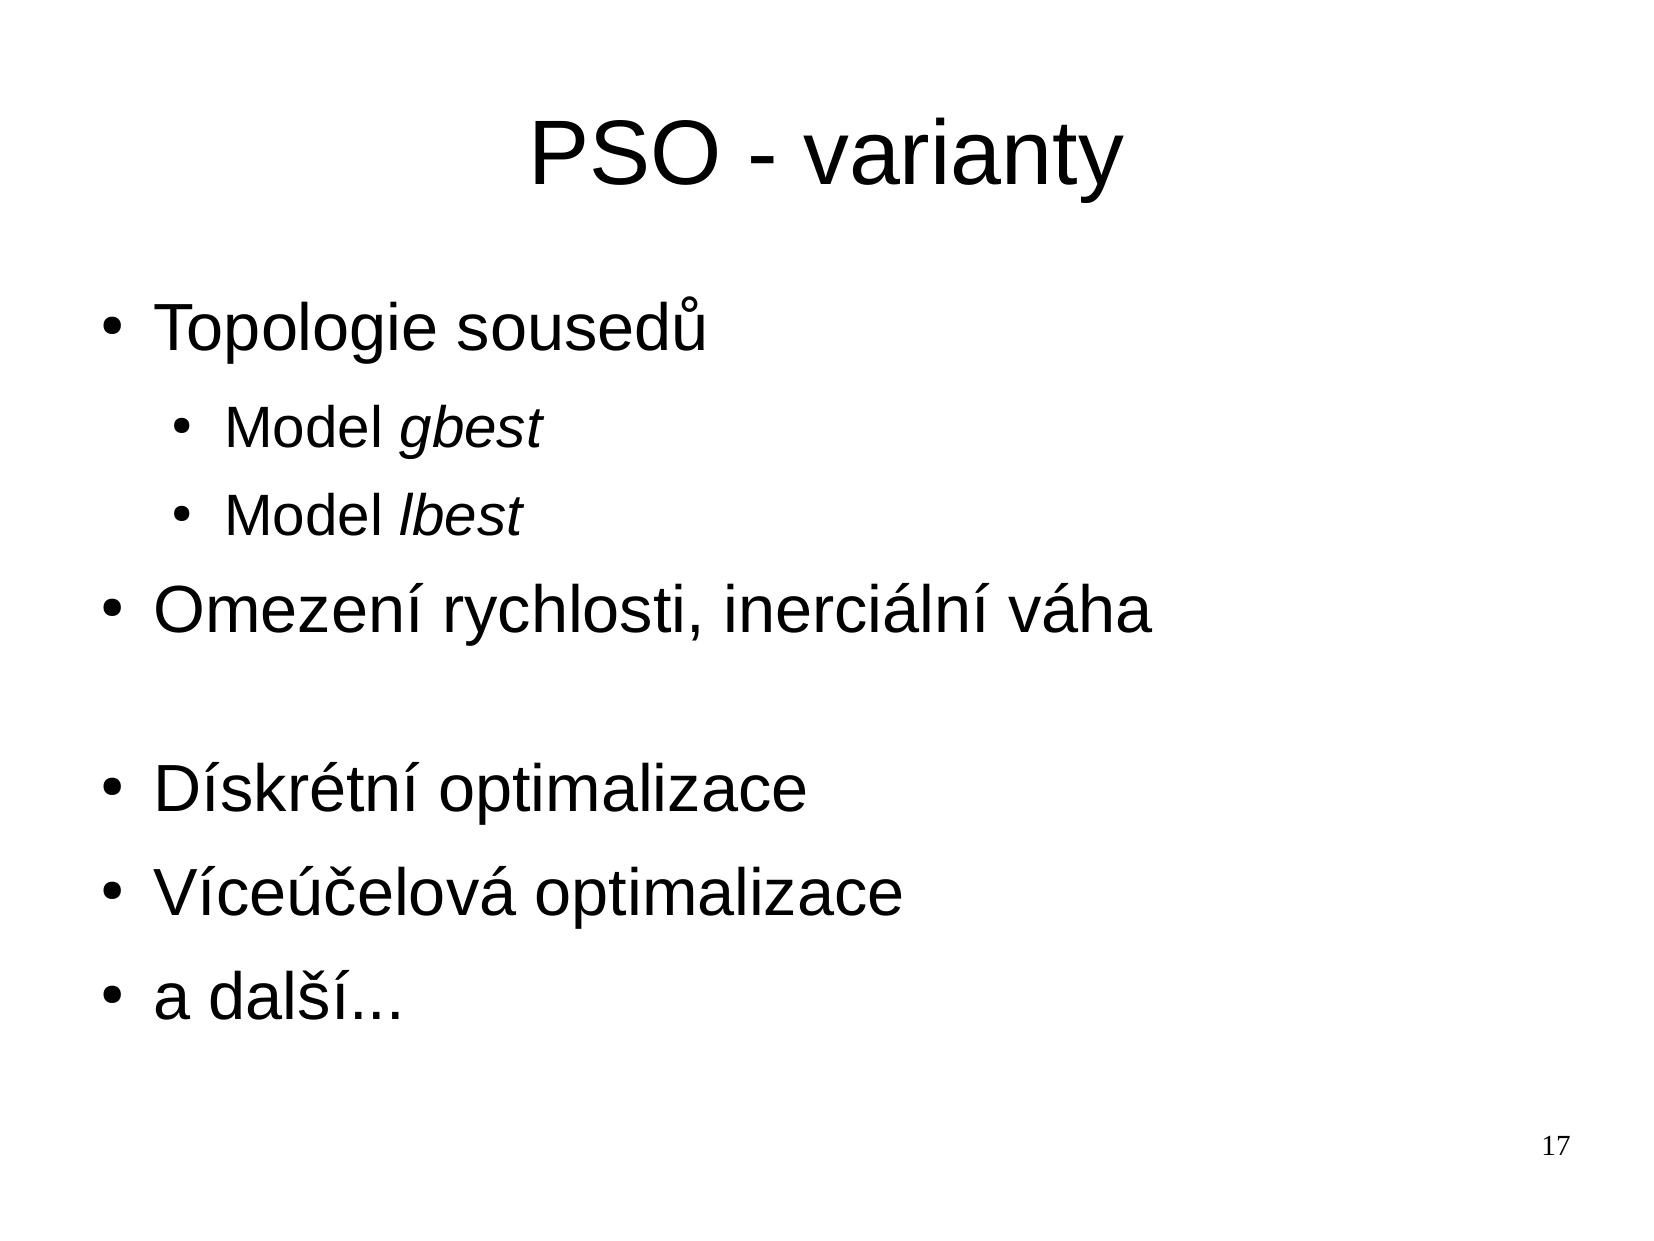

# PSO - varianty
Topologie sousedů
Model gbest
Model lbest
Omezení rychlosti, inerciální váha
Dískrétní optimalizace
Víceúčelová optimalizace
a další...
17